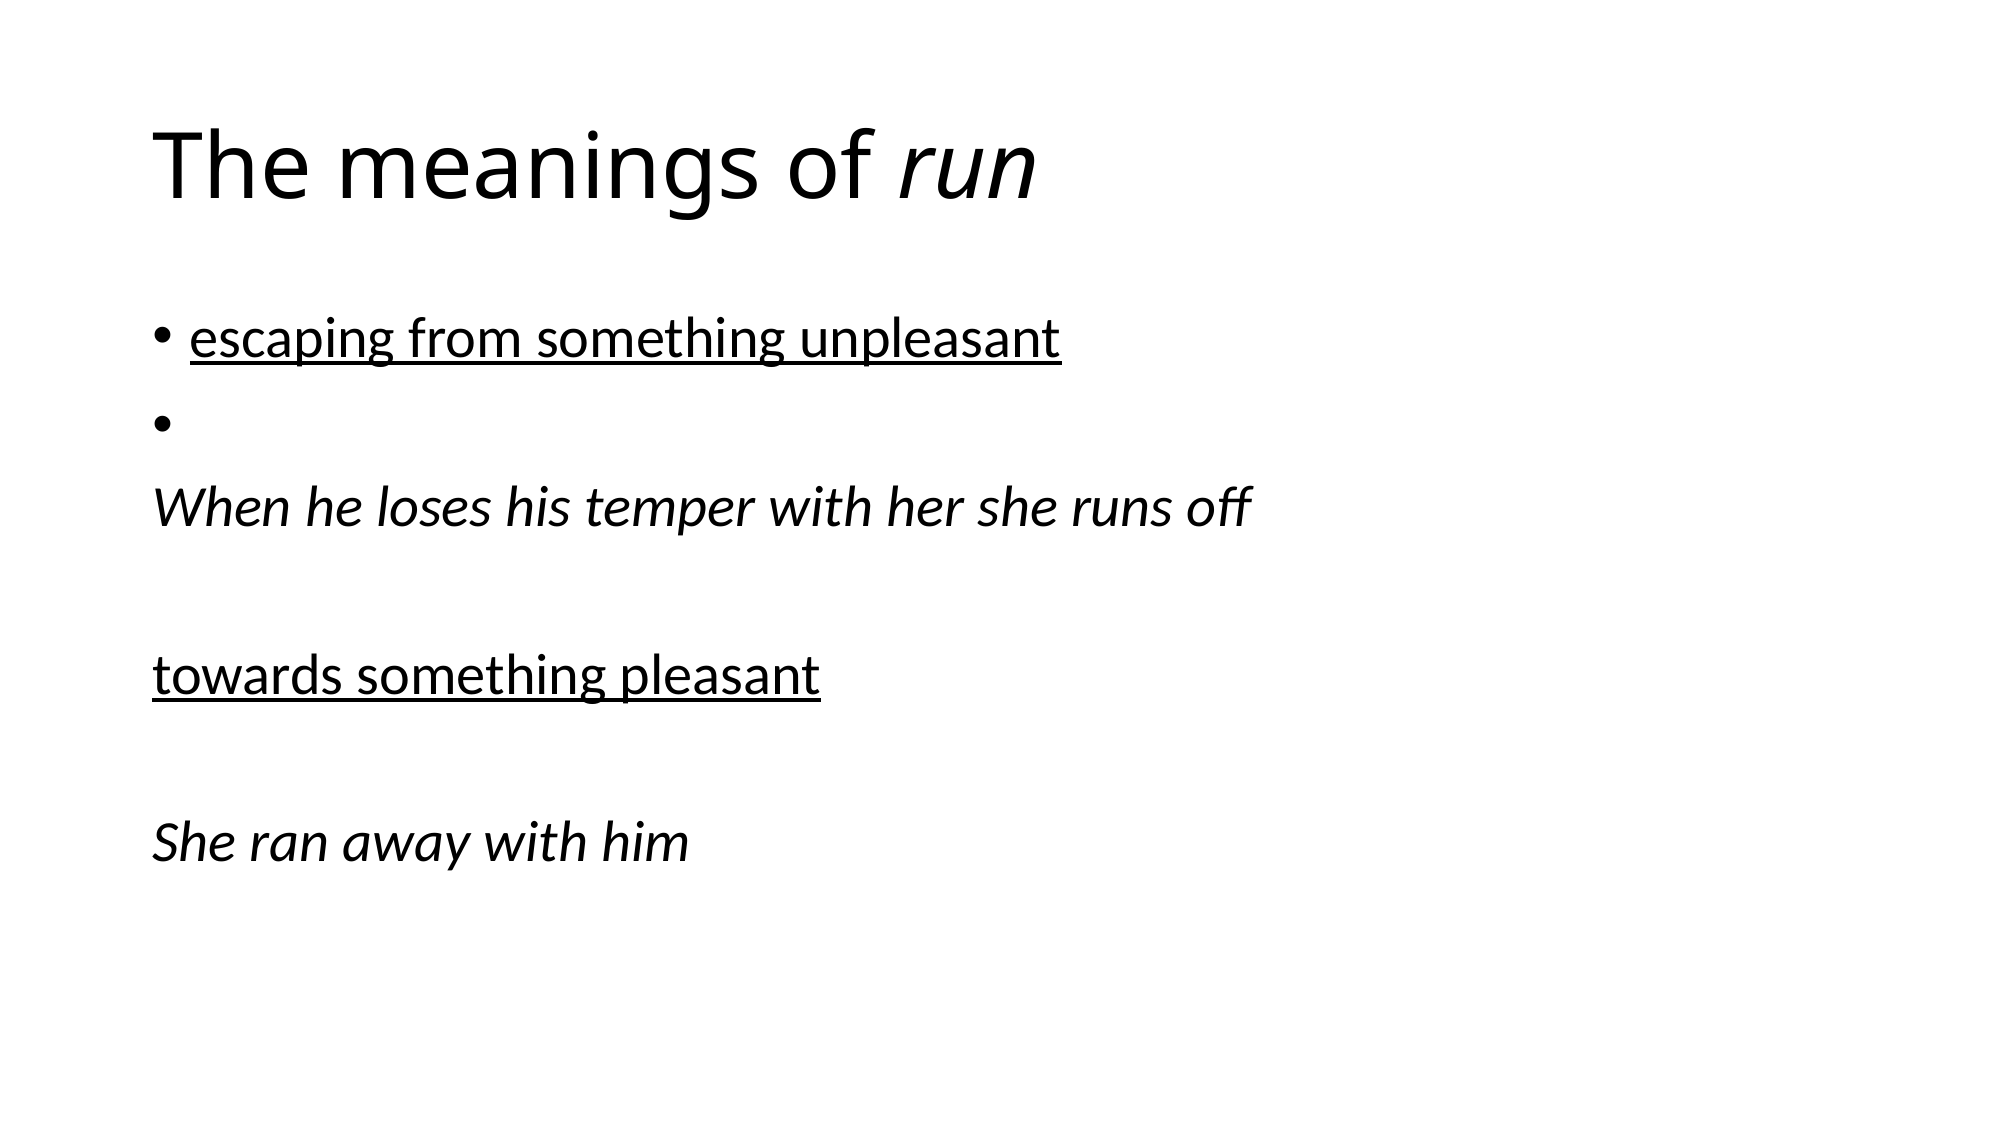

# The meanings of run
escaping from something unpleasant
When he loses his temper with her she runs off
towards something pleasant
She ran away with him